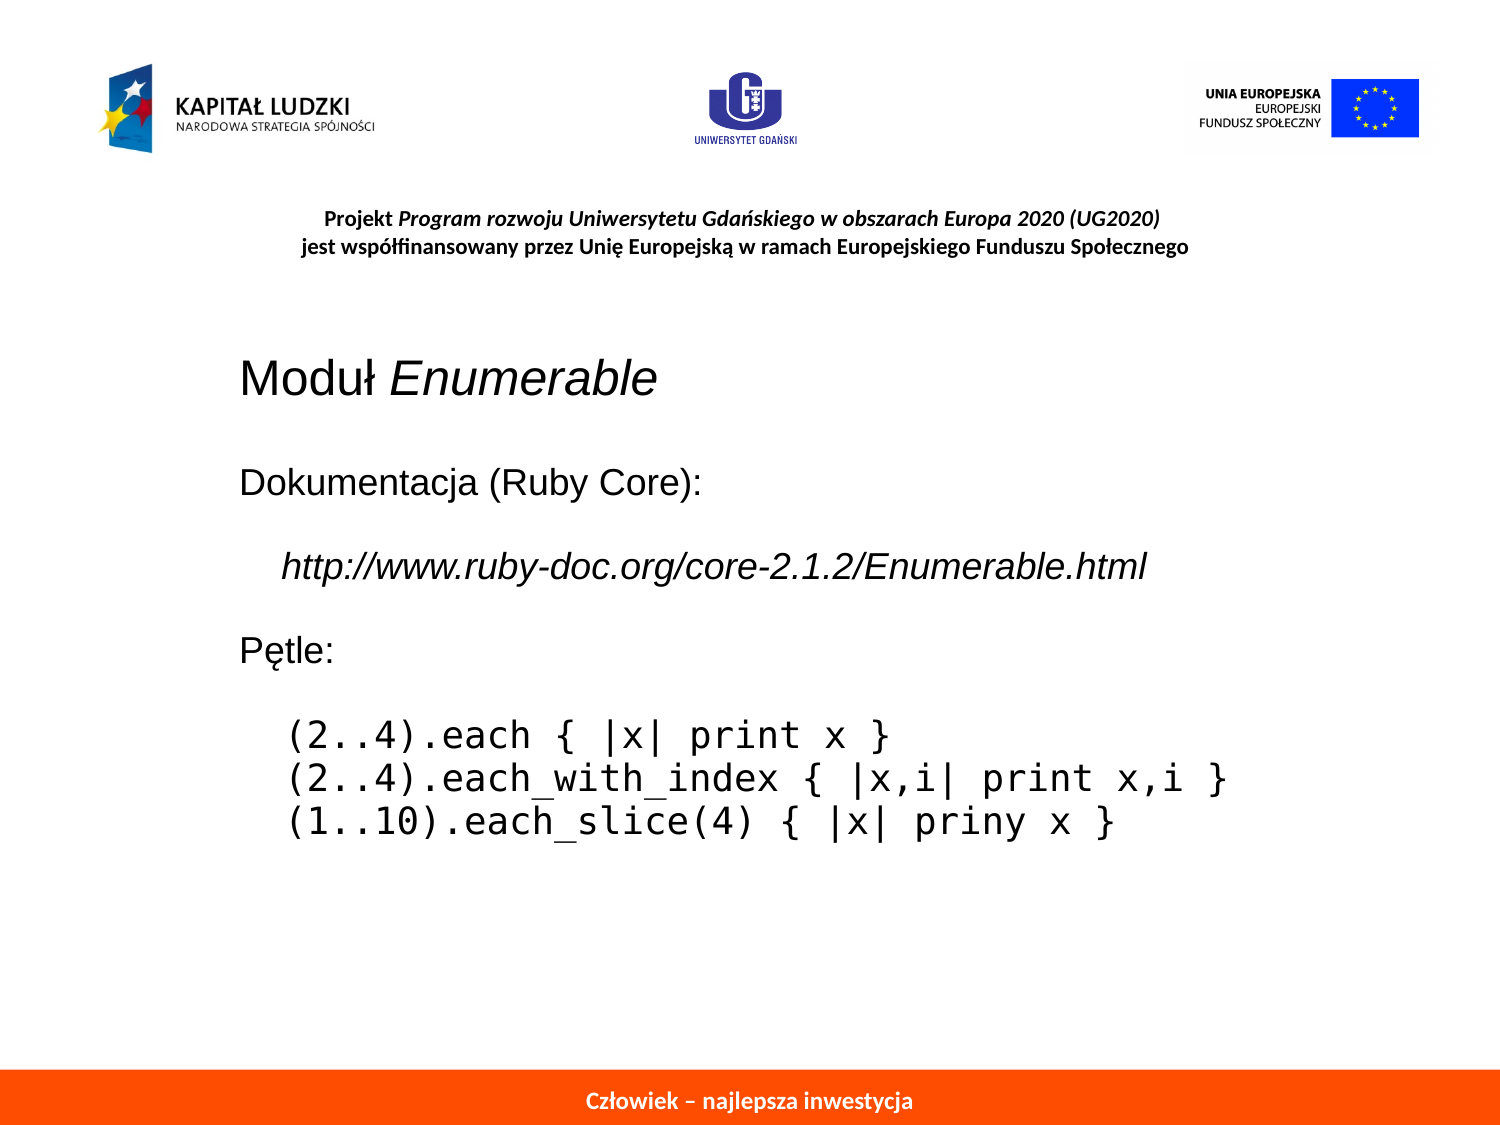

Projekt Program rozwoju Uniwersytetu Gdańskiego w obszarach Europa 2020 (UG2020)
jest współfinansowany przez Unię Europejską w ramach Europejskiego Funduszu Społecznego
Moduł Enumerable
Dokumentacja (Ruby Core):
 http://www.ruby-doc.org/core-2.1.2/Enumerable.html
Pętle:
 (2..4).each { |x| print x }
 (2..4).each_with_index { |x,i| print x,i }
 (1..10).each_slice(4) { |x| priny x }
Człowiek – najlepsza inwestycja